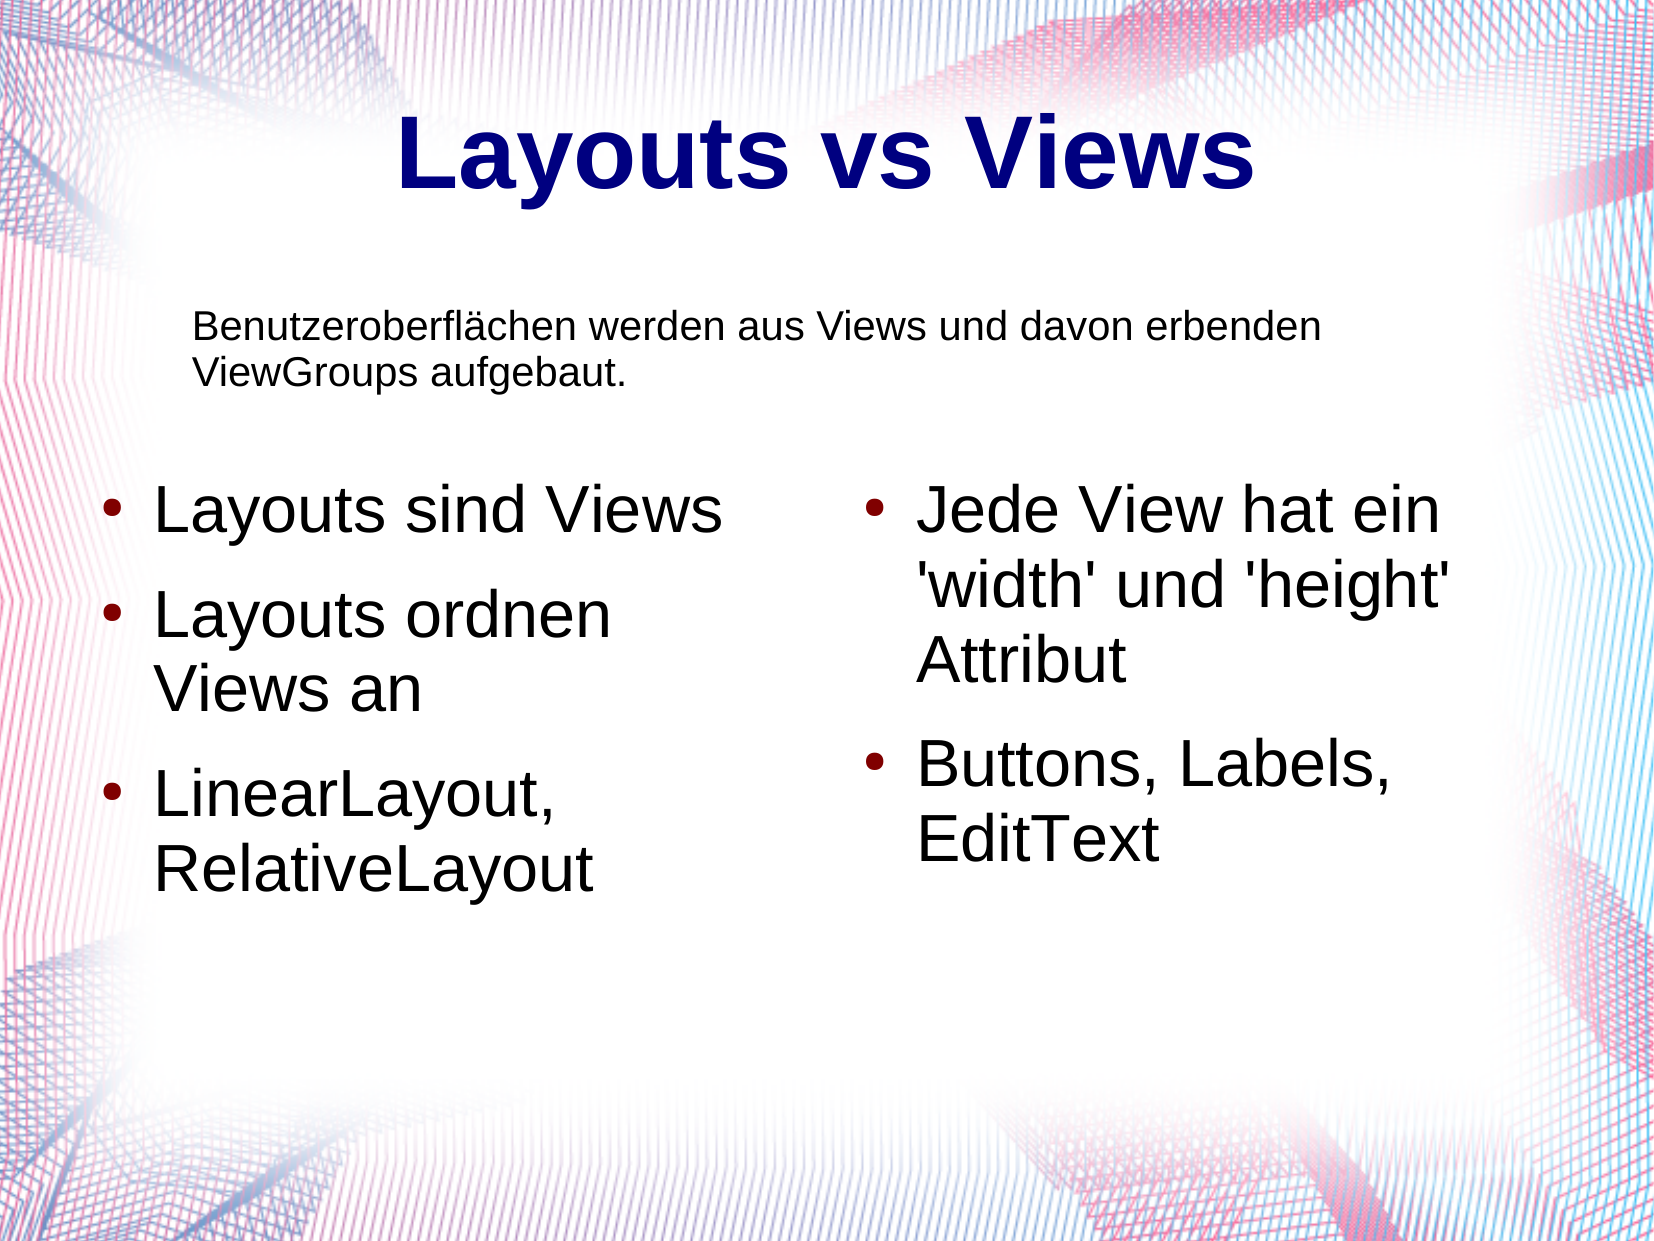

# Layouts vs Views
Benutzeroberflächen werden aus Views und davon erbenden ViewGroups aufgebaut.
Layouts sind Views
Layouts ordnen Views an
LinearLayout, RelativeLayout
Jede View hat ein 'width' und 'height' Attribut
Buttons, Labels, EditText